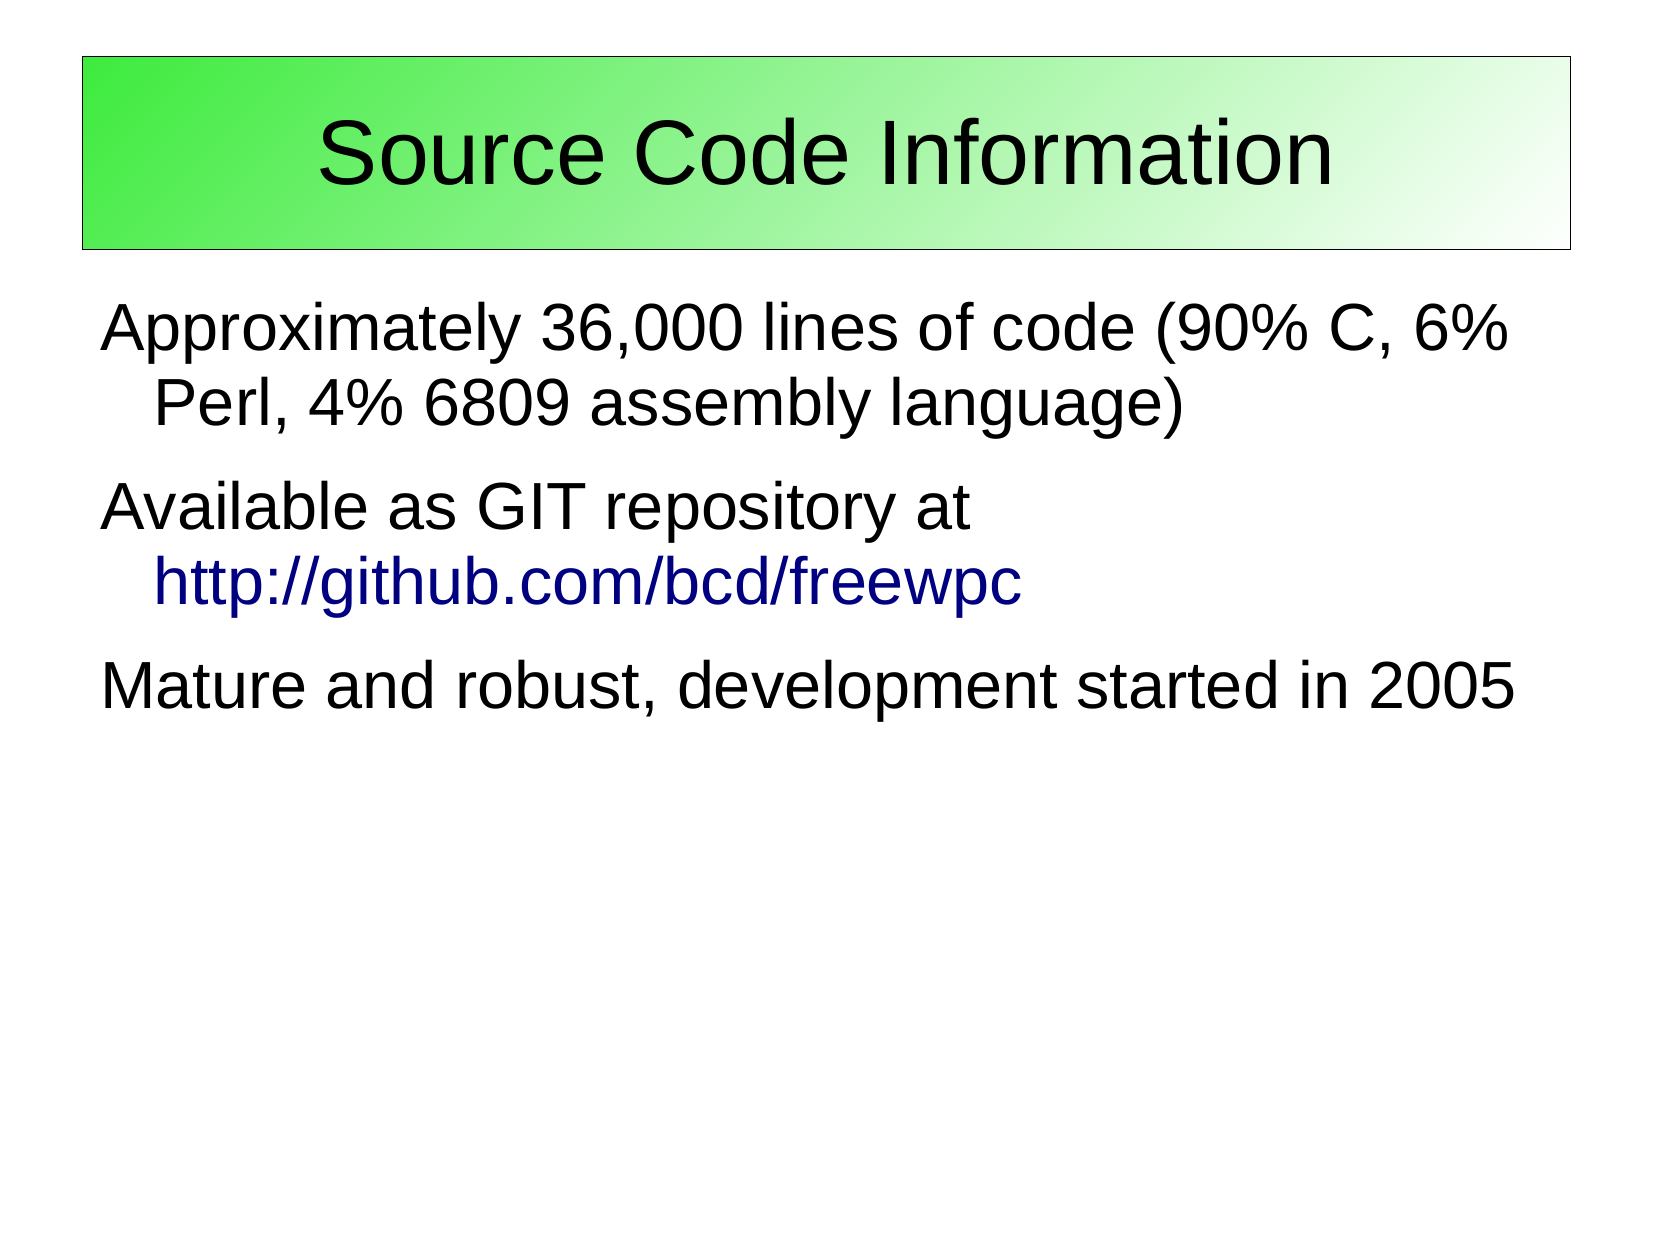

# Source Code Information
Approximately 36,000 lines of code (90% C, 6% Perl, 4% 6809 assembly language)
Available as GIT repository at http://github.com/bcd/freewpc
Mature and robust, development started in 2005